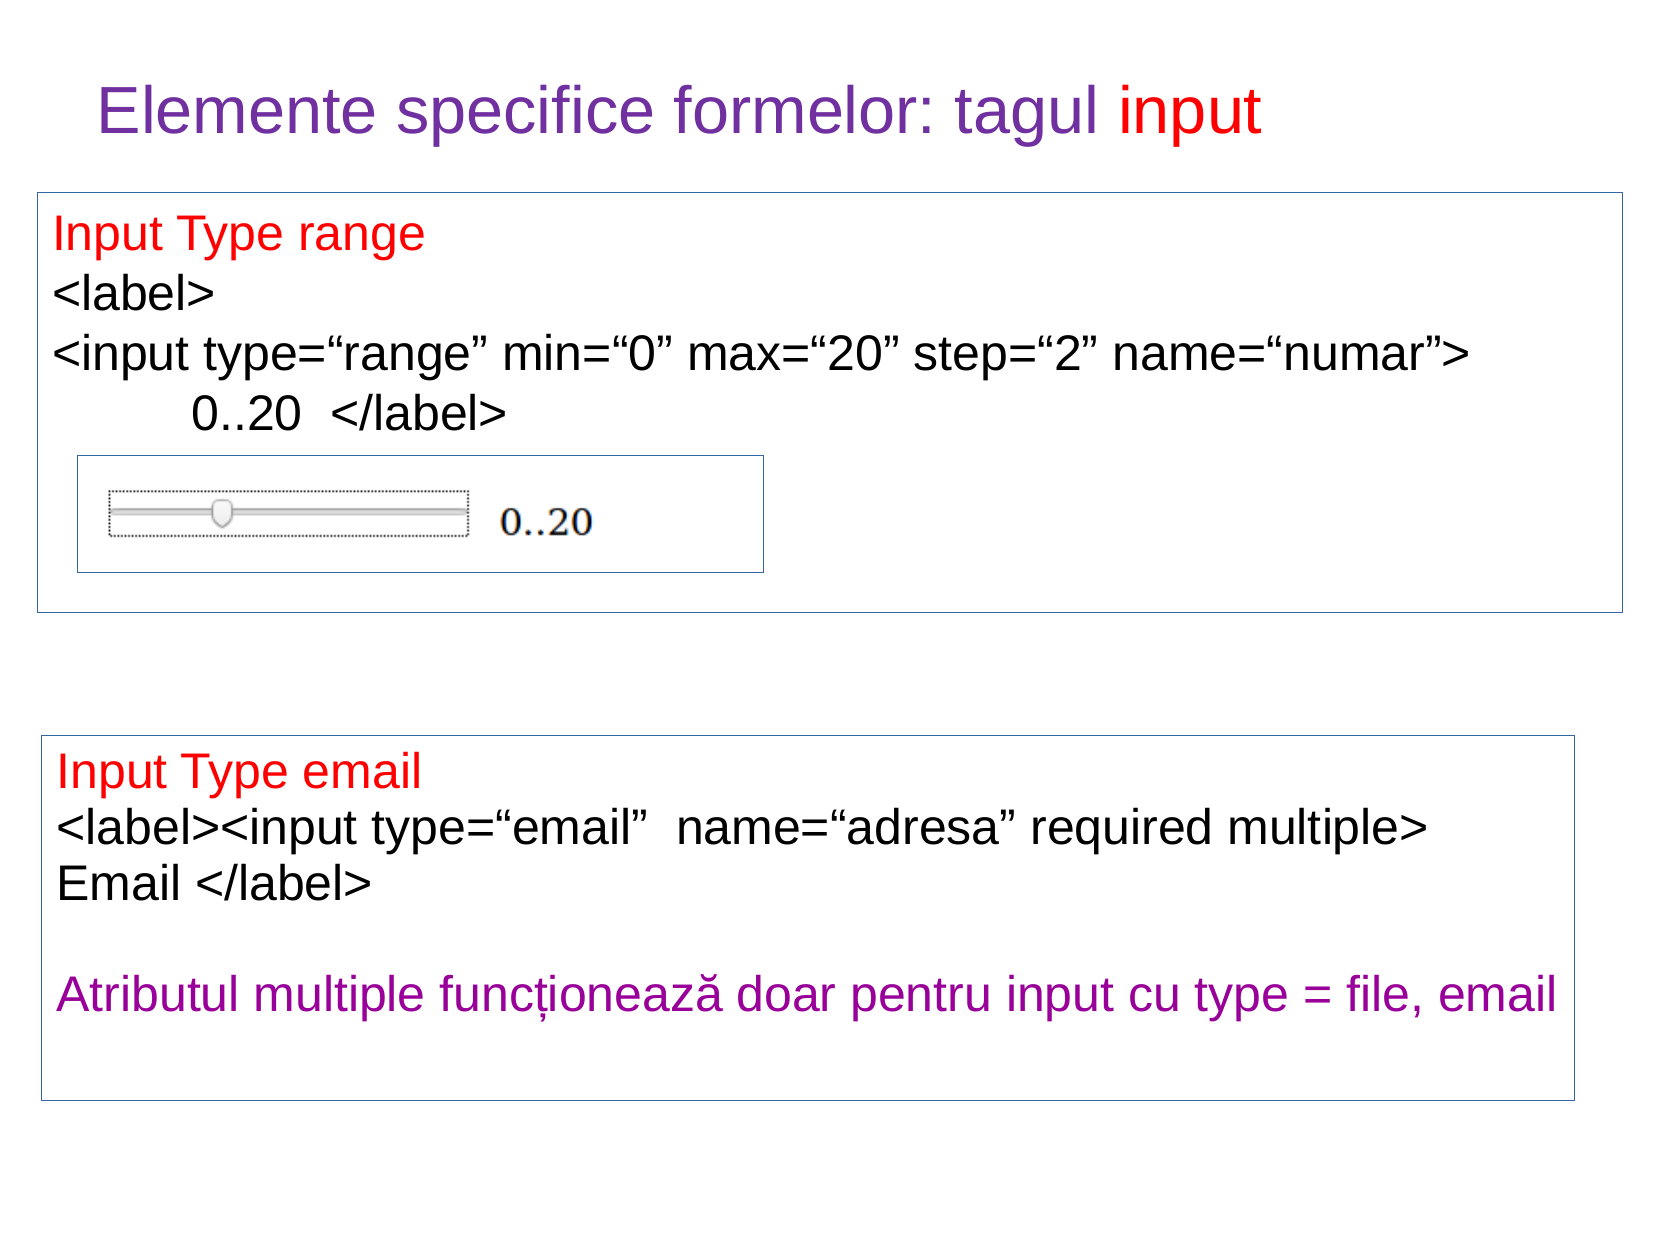

Elemente specifice formelor: tagul input
Input Type range
<label>
<input type=“range” min=“0” max=“20” step=“2” name=“numar”> 	 0..20 </label>
Input Type email
<label><input type=“email” name=“adresa” required multiple>
Email </label>
Atributul multiple funcționează doar pentru input cu type = file, email